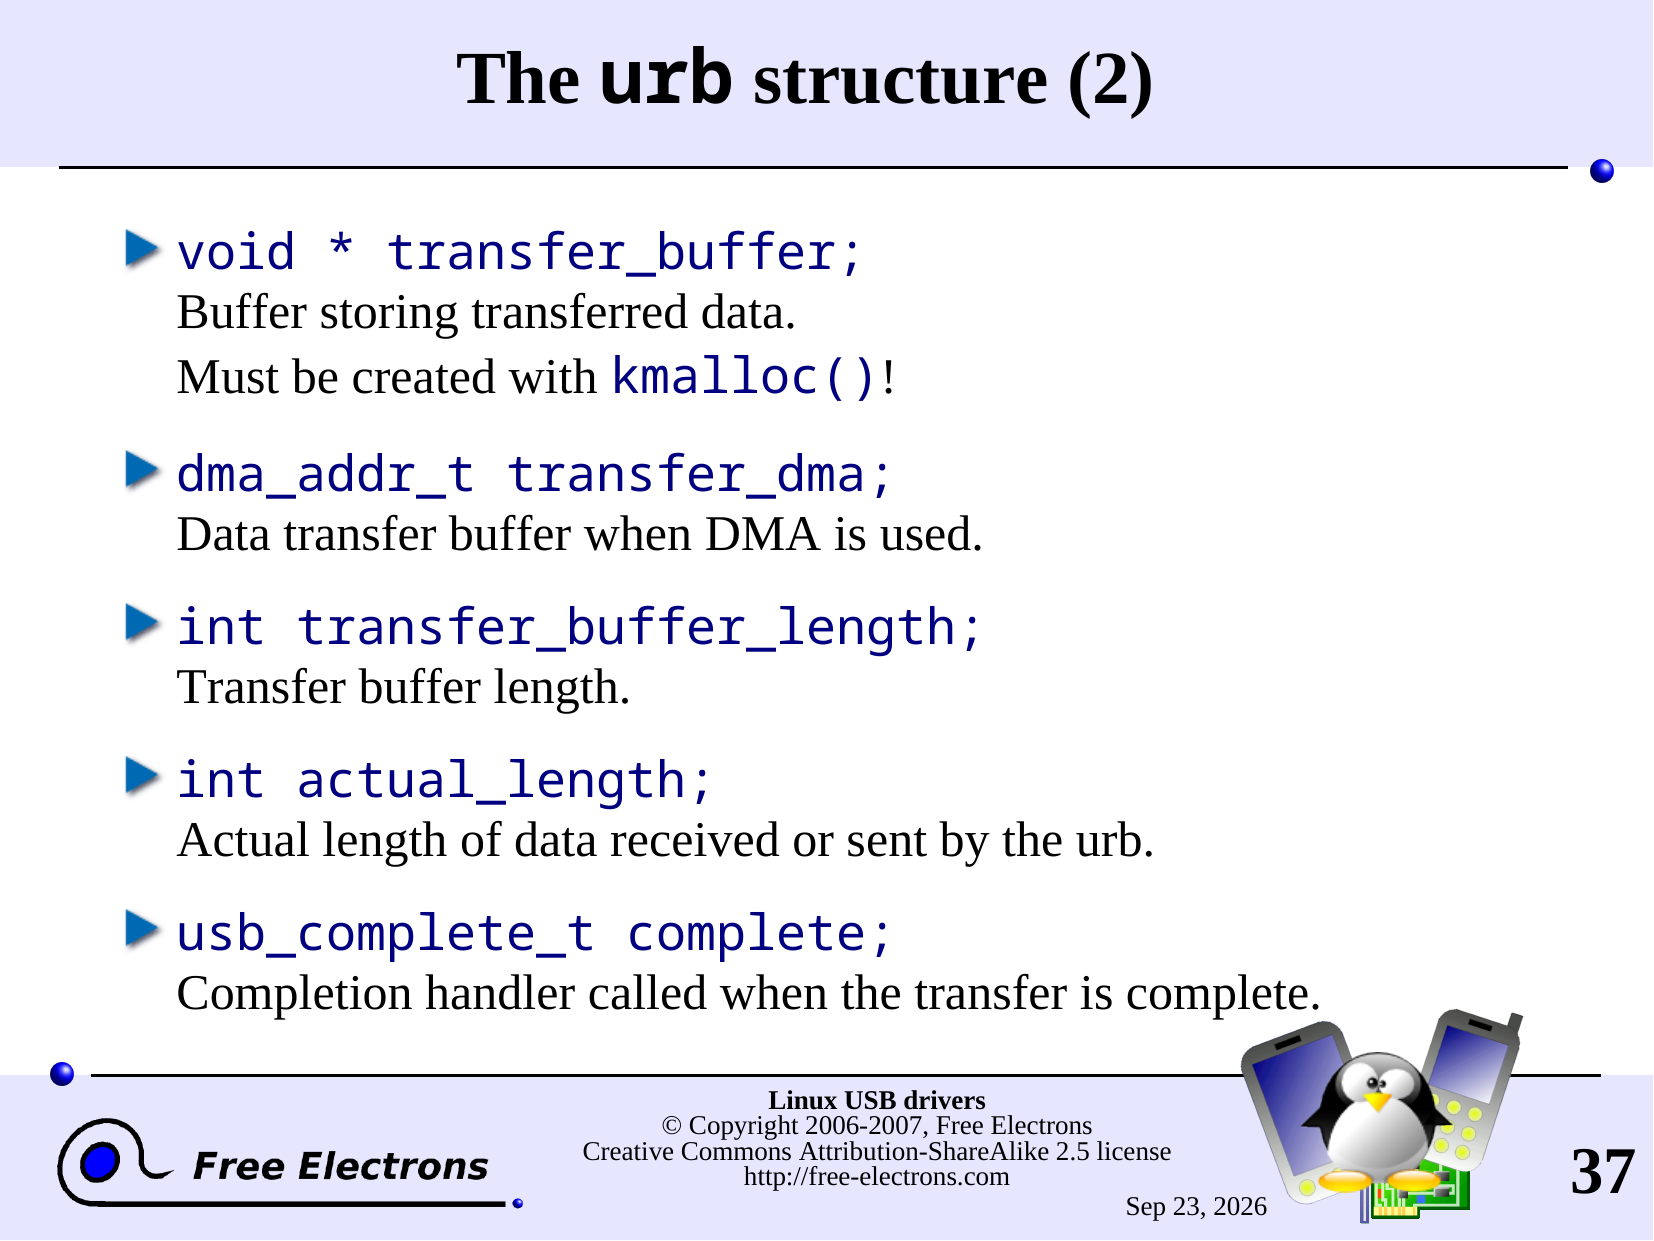

# The urb structure (2)
void * transfer_buffer;
Buffer storing transferred data.
Must be created with kmalloc()!
dma_addr_t transfer_dma;
Data transfer buffer when DMA is used.
int transfer_buffer_length;
Transfer buffer length.
int actual_length;
Actual length of data received or sent by the urb.
usb_complete_t complete;
Completion handler called when the transfer is complete.